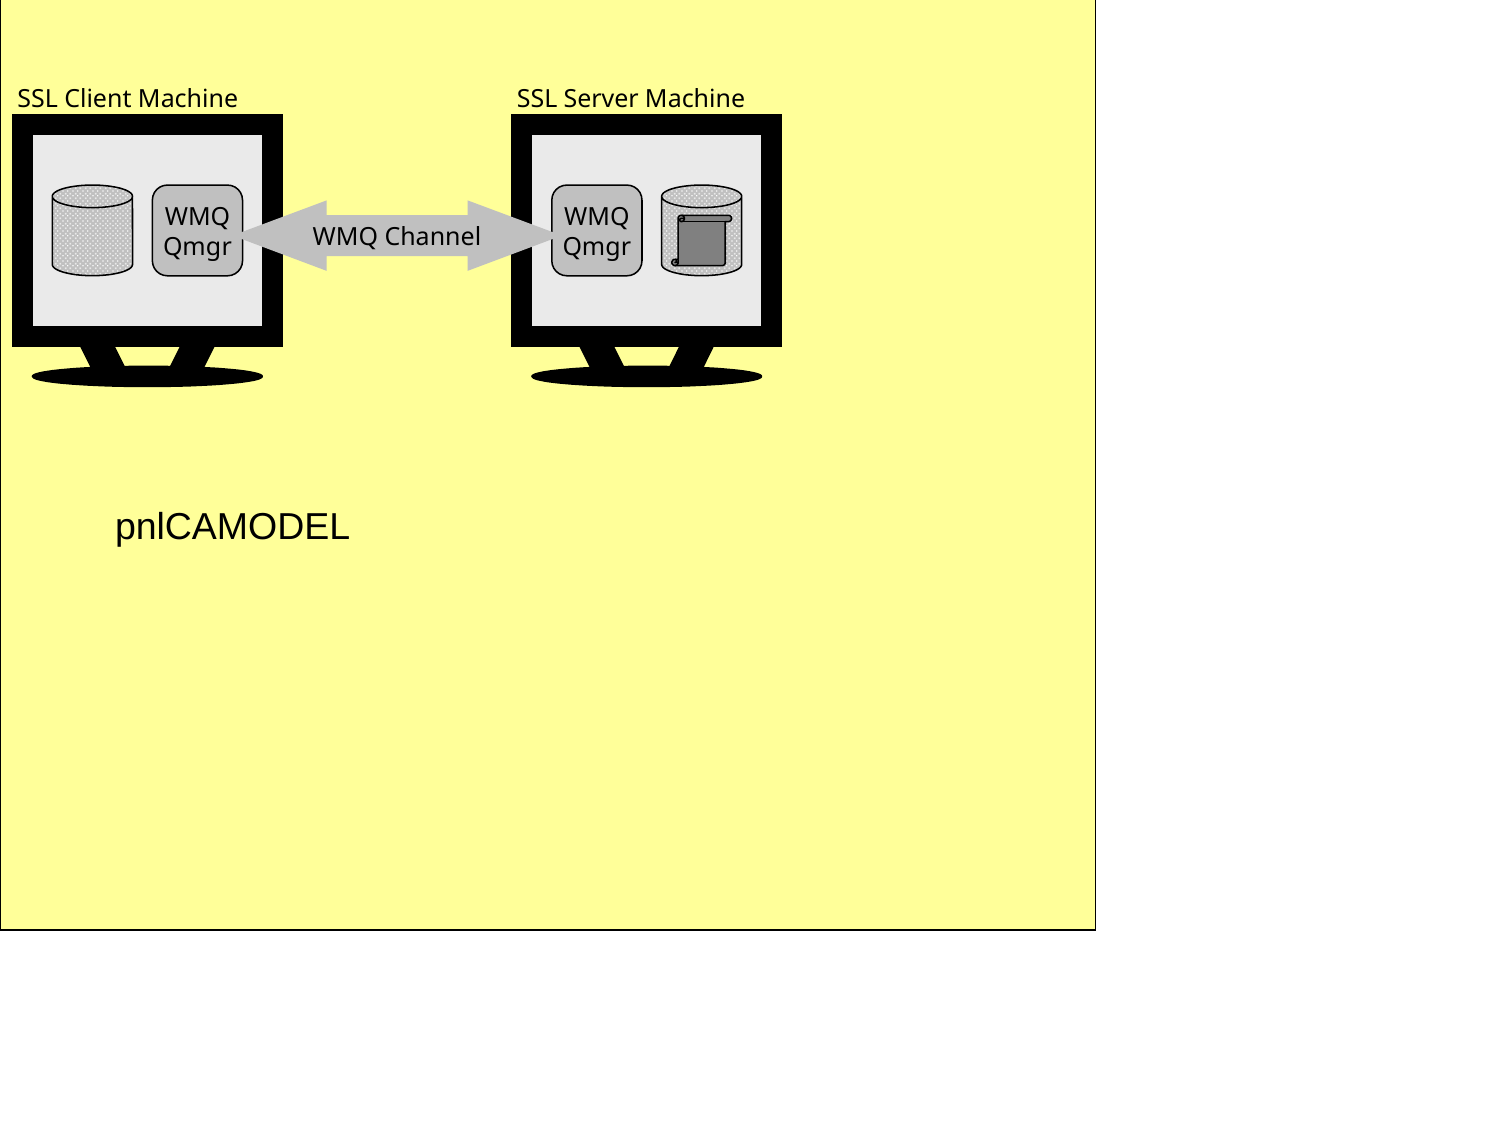

SSL Client Machine
SSL Server Machine
WMQ
Qmgr
WMQ
Qmgr
WMQ Channel
pnlCAMODEL